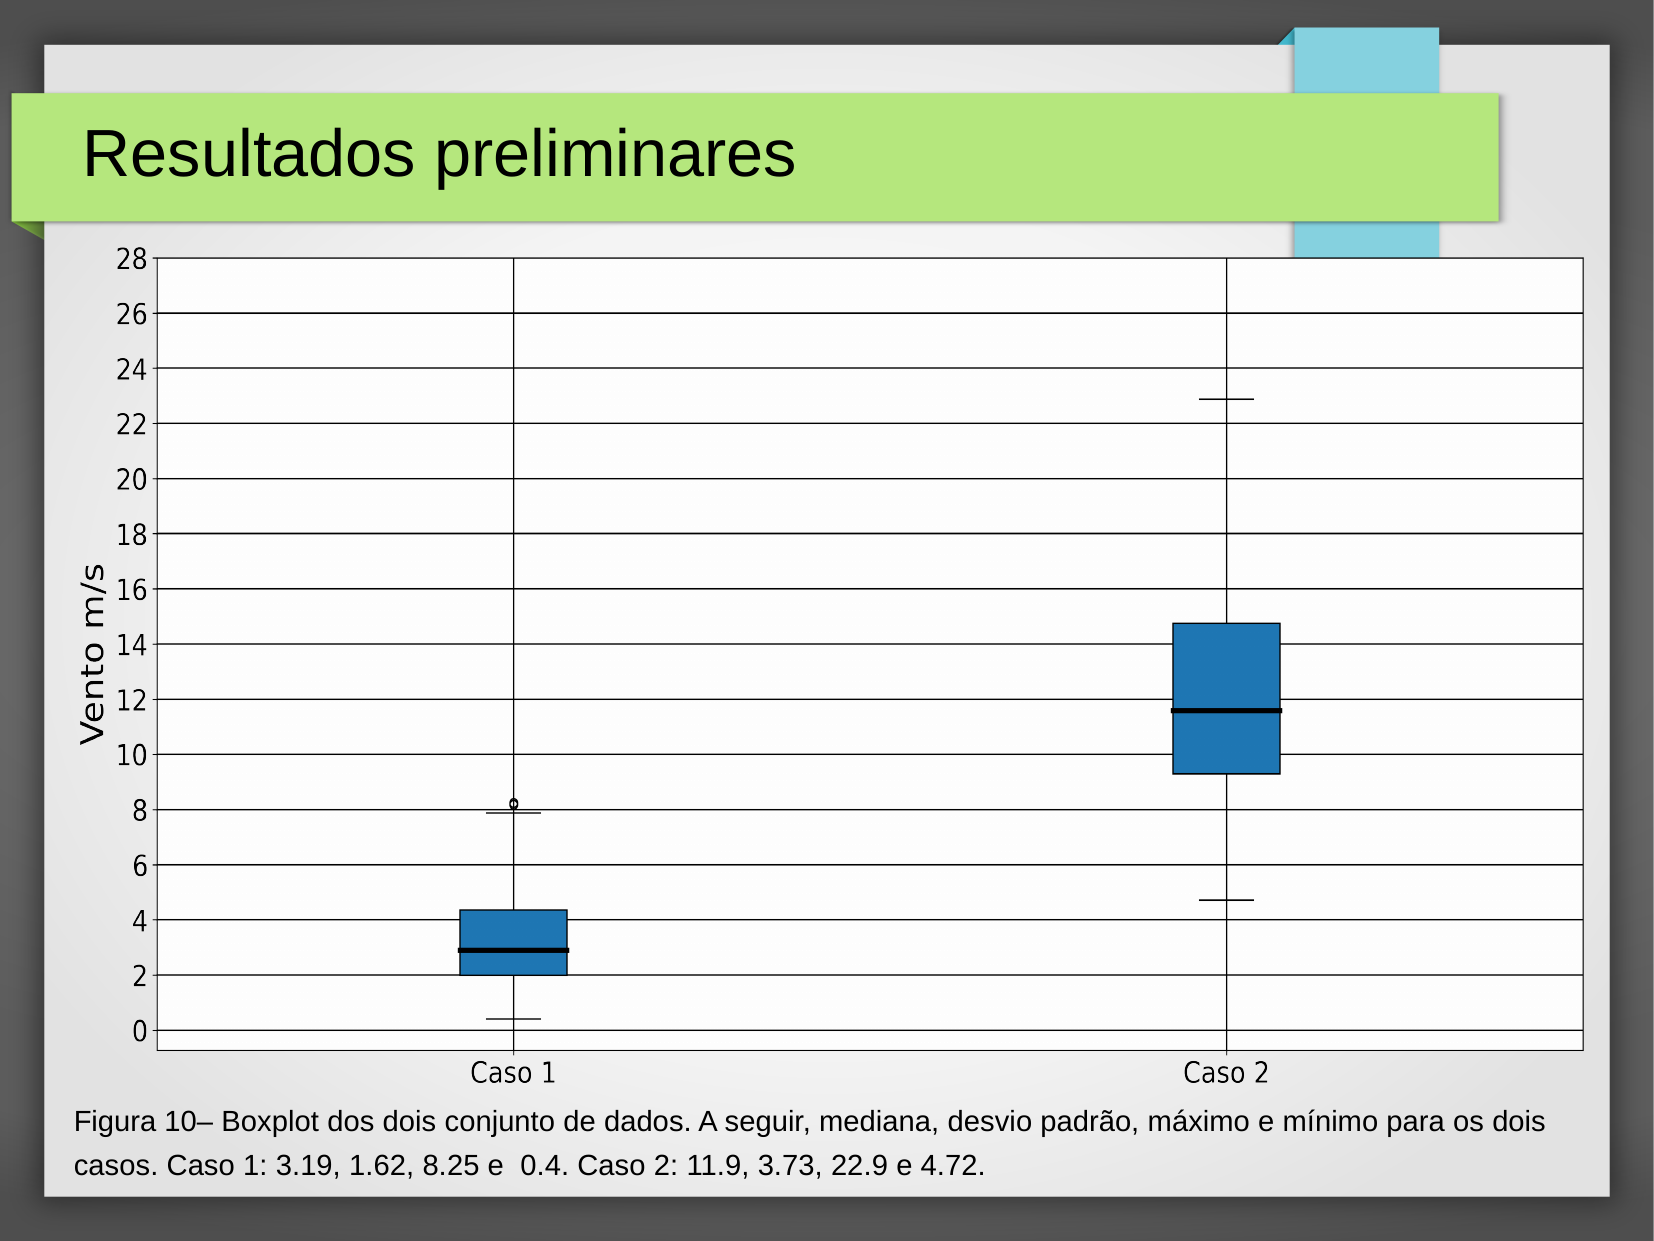

# Resultados preliminares
Figura 10– Boxplot dos dois conjunto de dados. A seguir, mediana, desvio padrão, máximo e mínimo para os dois casos. Caso 1: 3.19, 1.62, 8.25 e 0.4. Caso 2: 11.9, 3.73, 22.9 e 4.72.